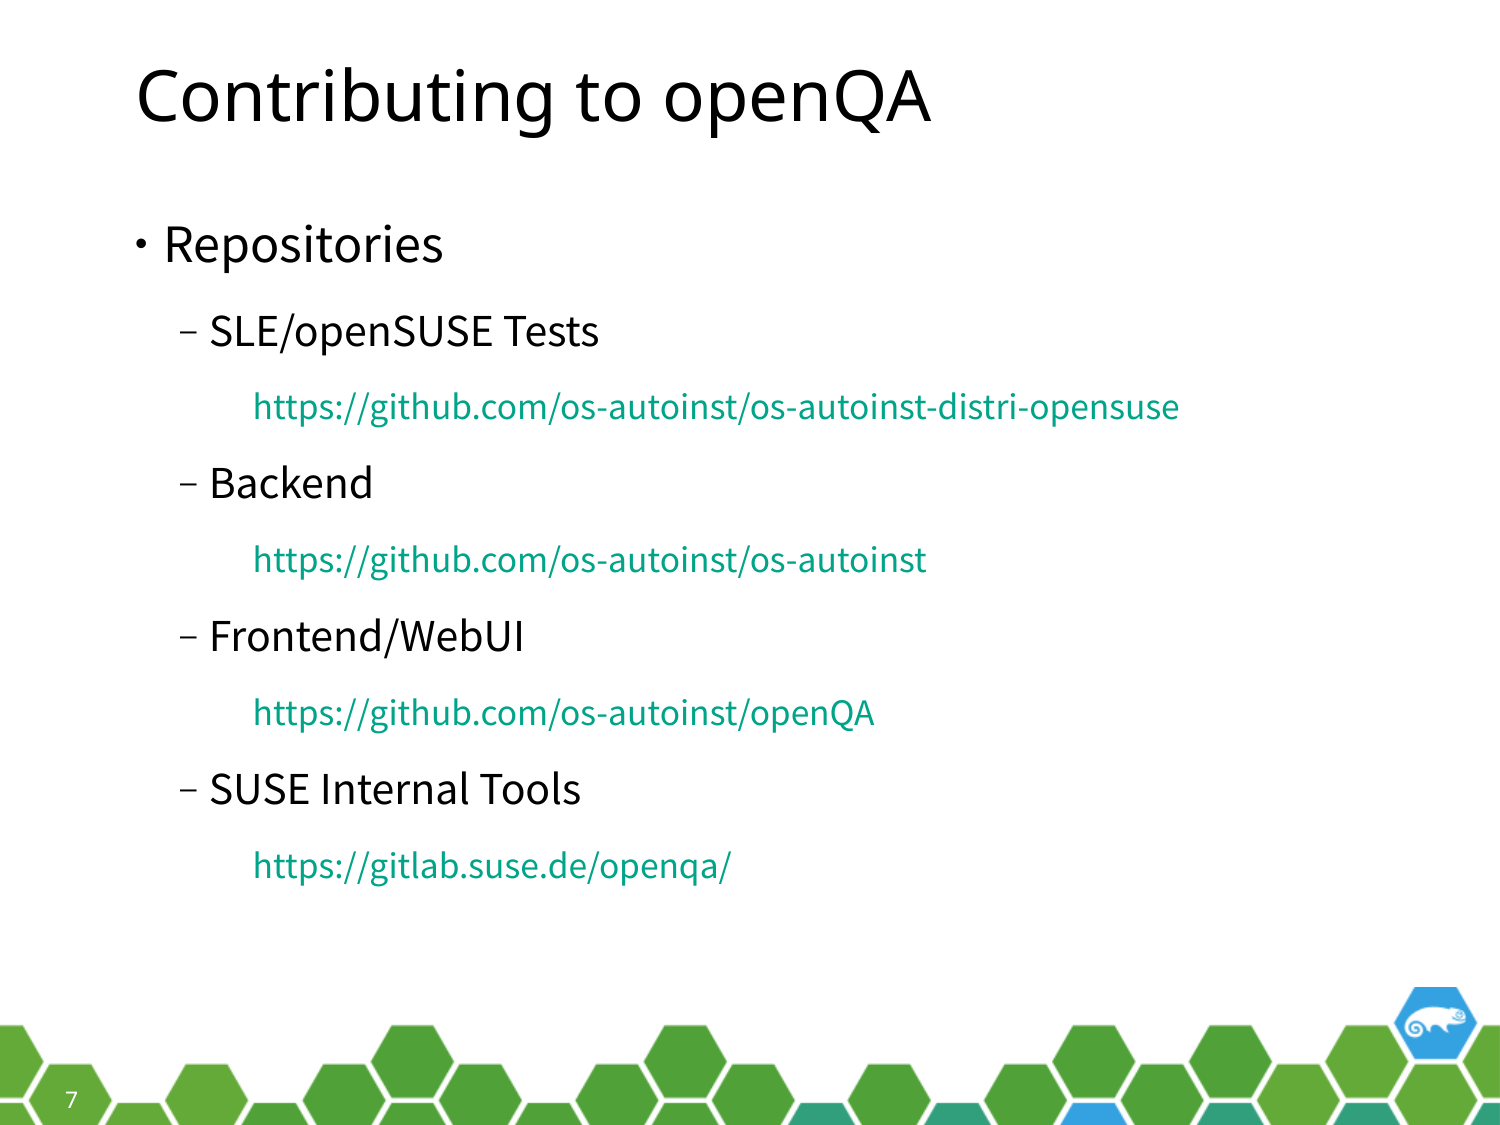

# Contributing to openQA
Repositories
SLE/openSUSE Tests
https://github.com/os-autoinst/os-autoinst-distri-opensuse
Backend
https://github.com/os-autoinst/os-autoinst
Frontend/WebUI
https://github.com/os-autoinst/openQA
SUSE Internal Tools
https://gitlab.suse.de/openqa/